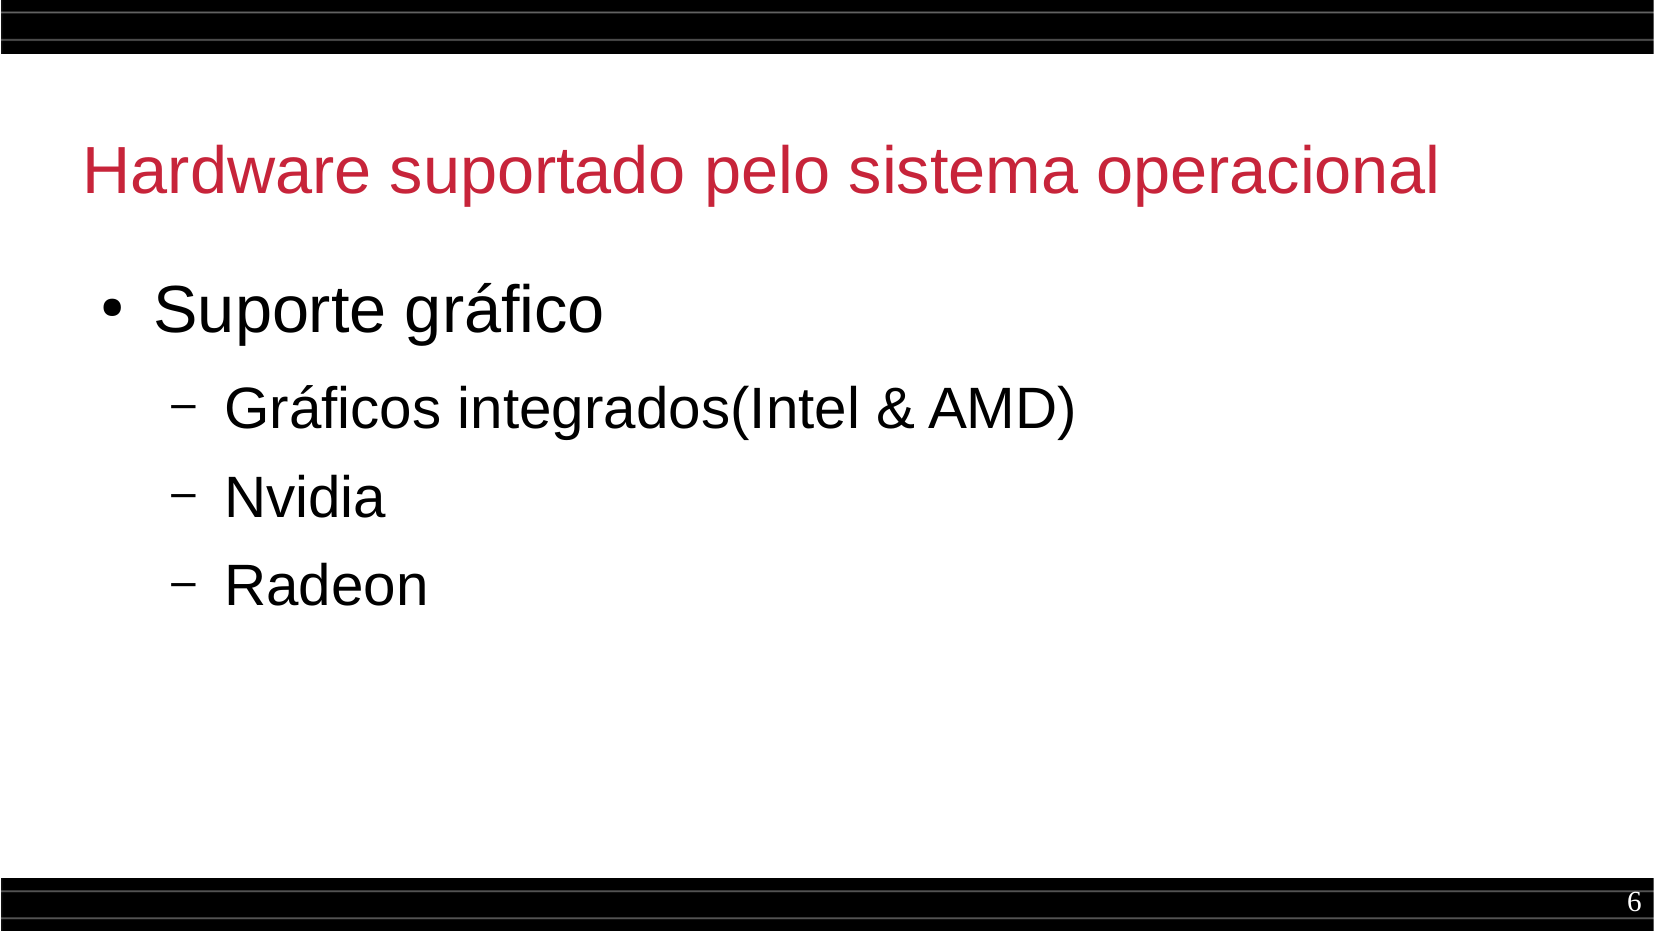

# Hardware suportado pelo sistema operacional
Suporte gráfico
Gráficos integrados(Intel & AMD)
Nvidia
Radeon